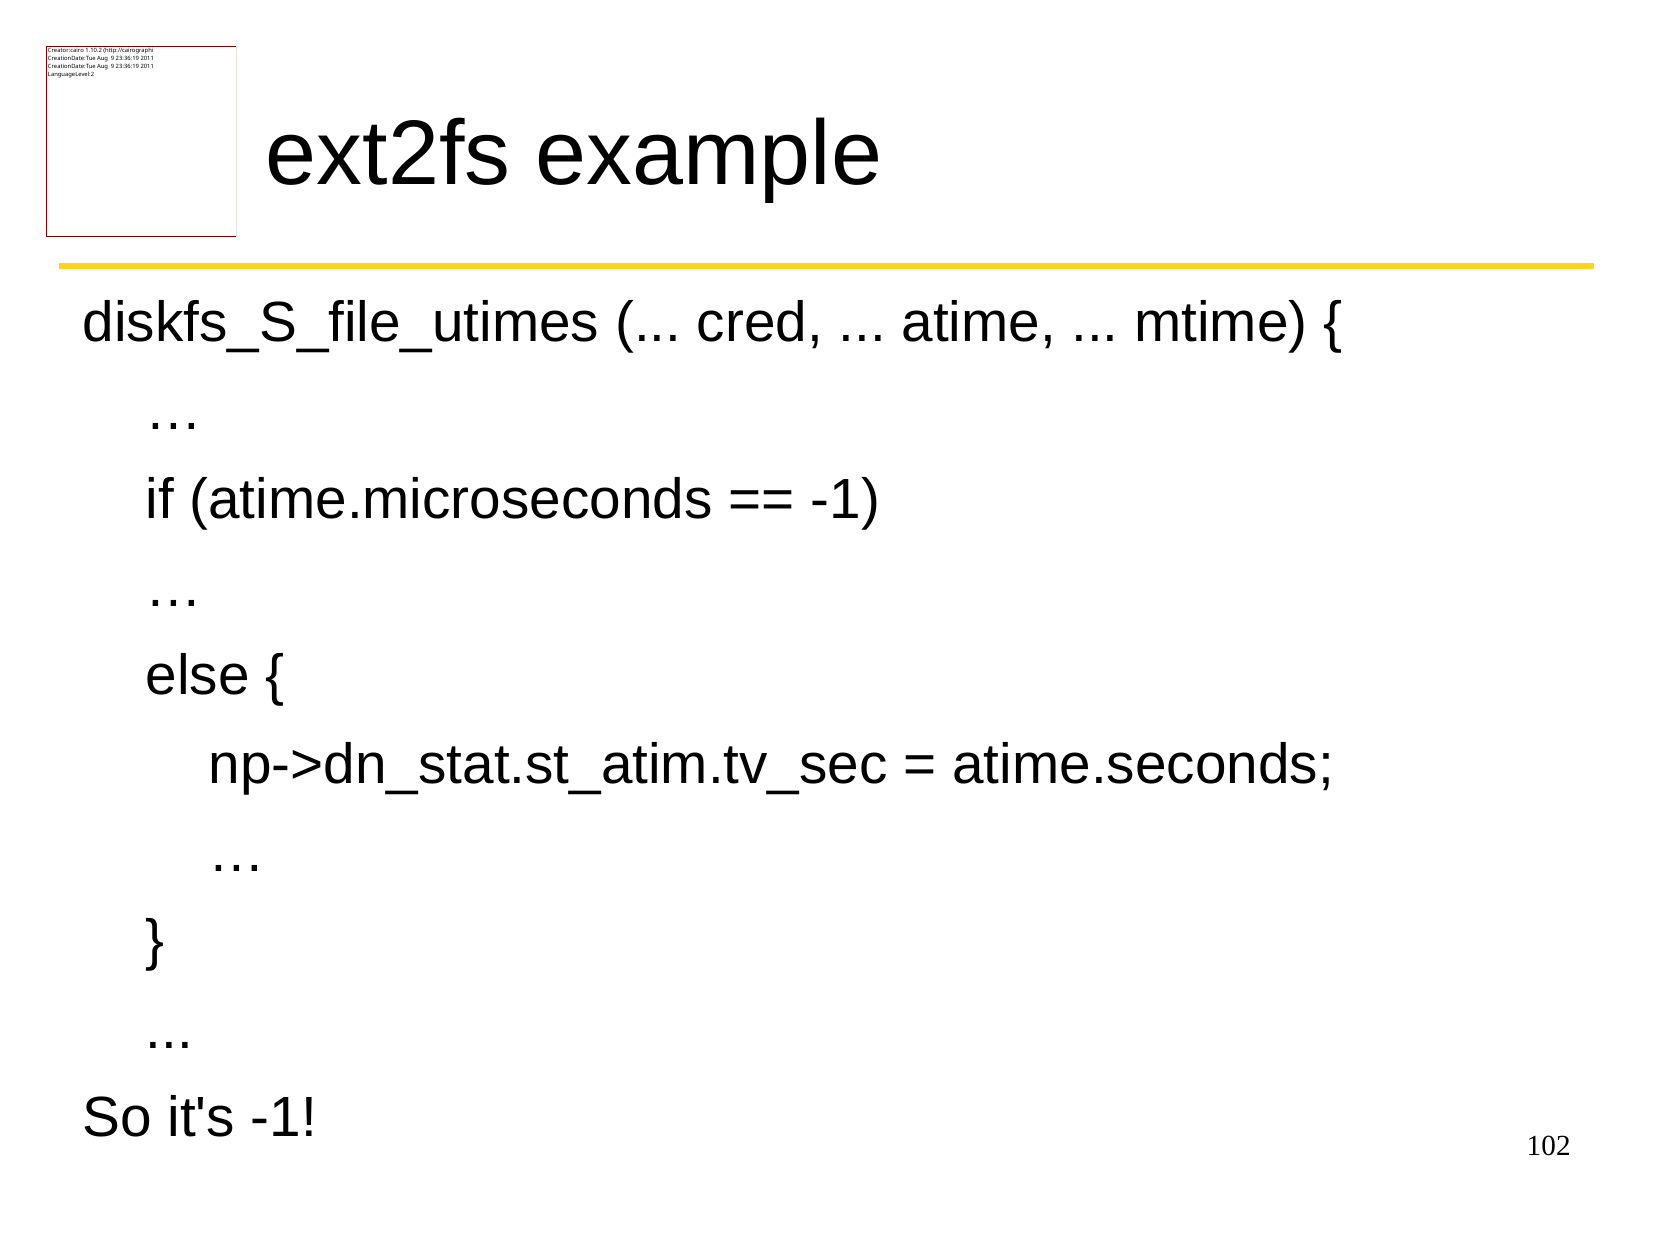

# ext2fs example
diskfs_S_file_utimes (... cred, ... atime, ... mtime) {
 …
 if (atime.microseconds == -1)
 …
 else {
 np->dn_stat.st_atim.tv_sec = atime.seconds;
 …
 }
 ...
So it's -1!
102